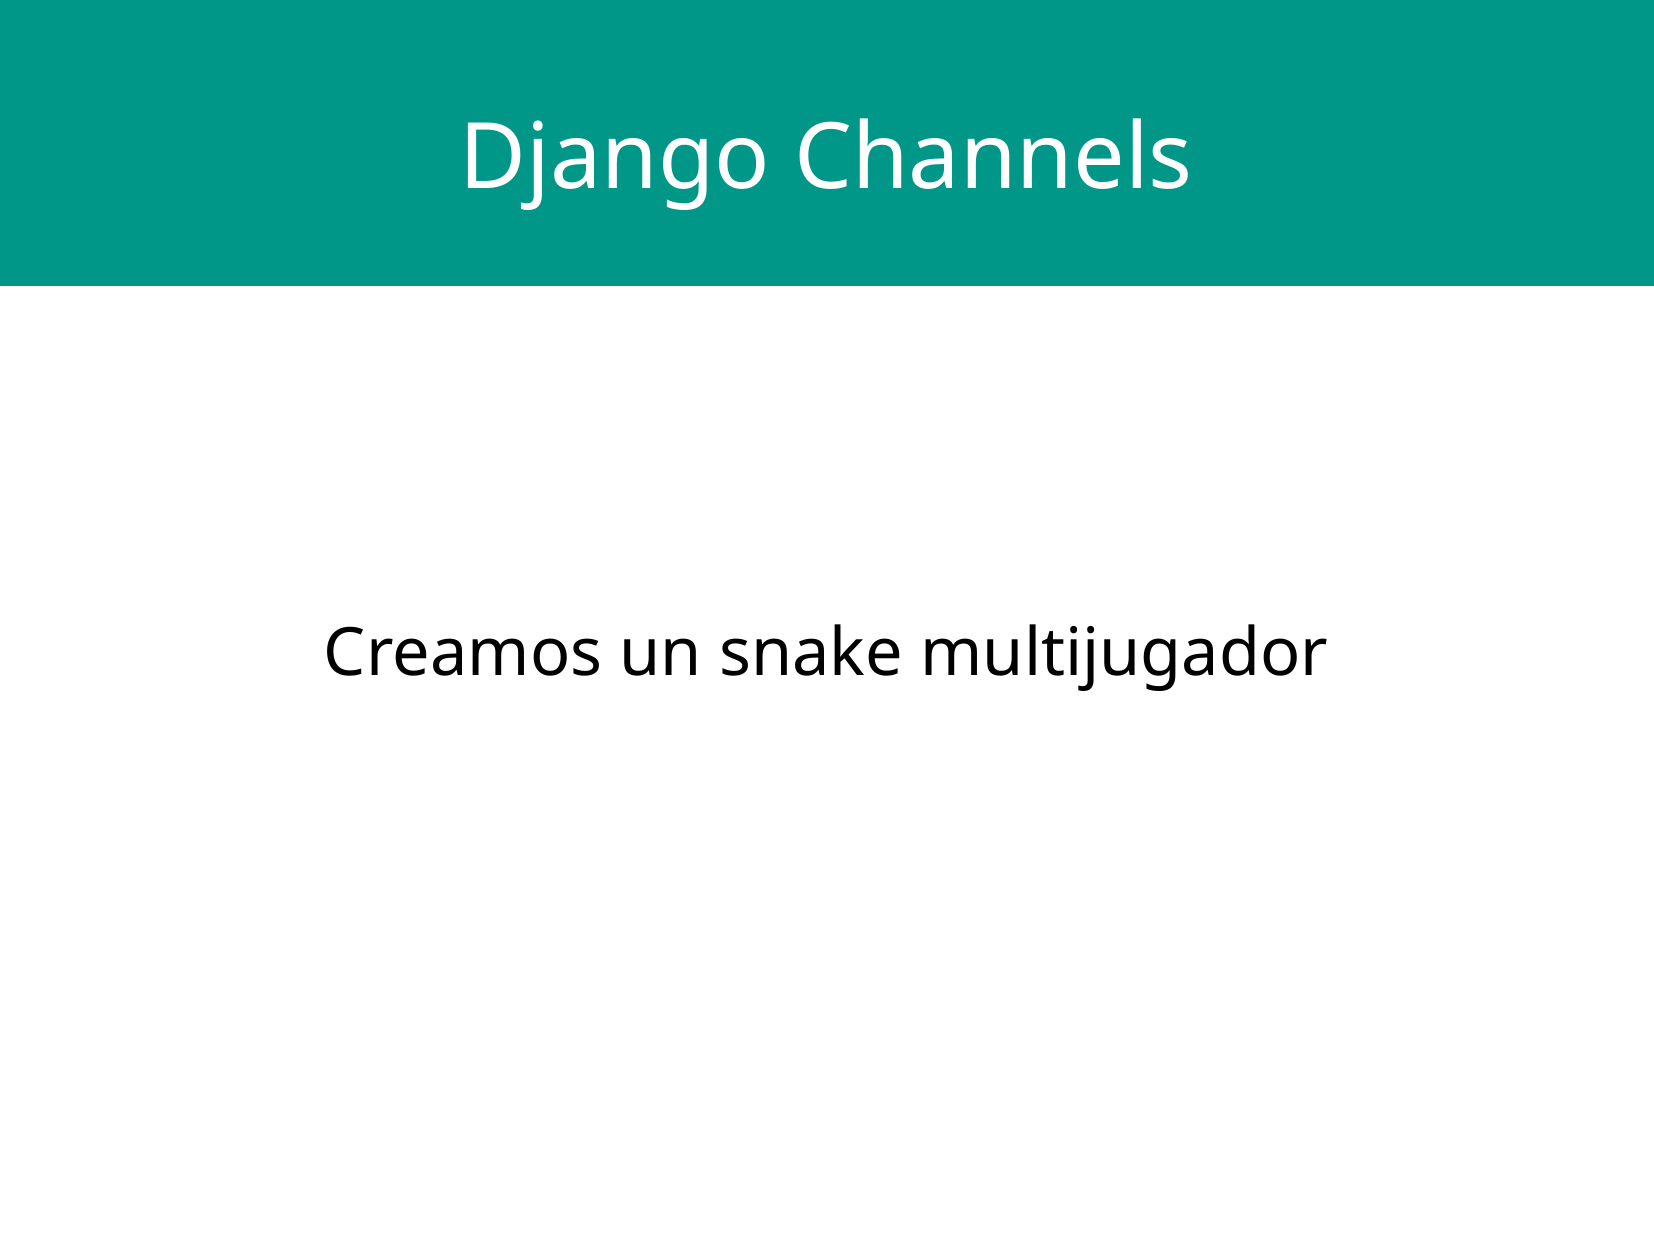

# Django Channels
Creamos un snake multijugador